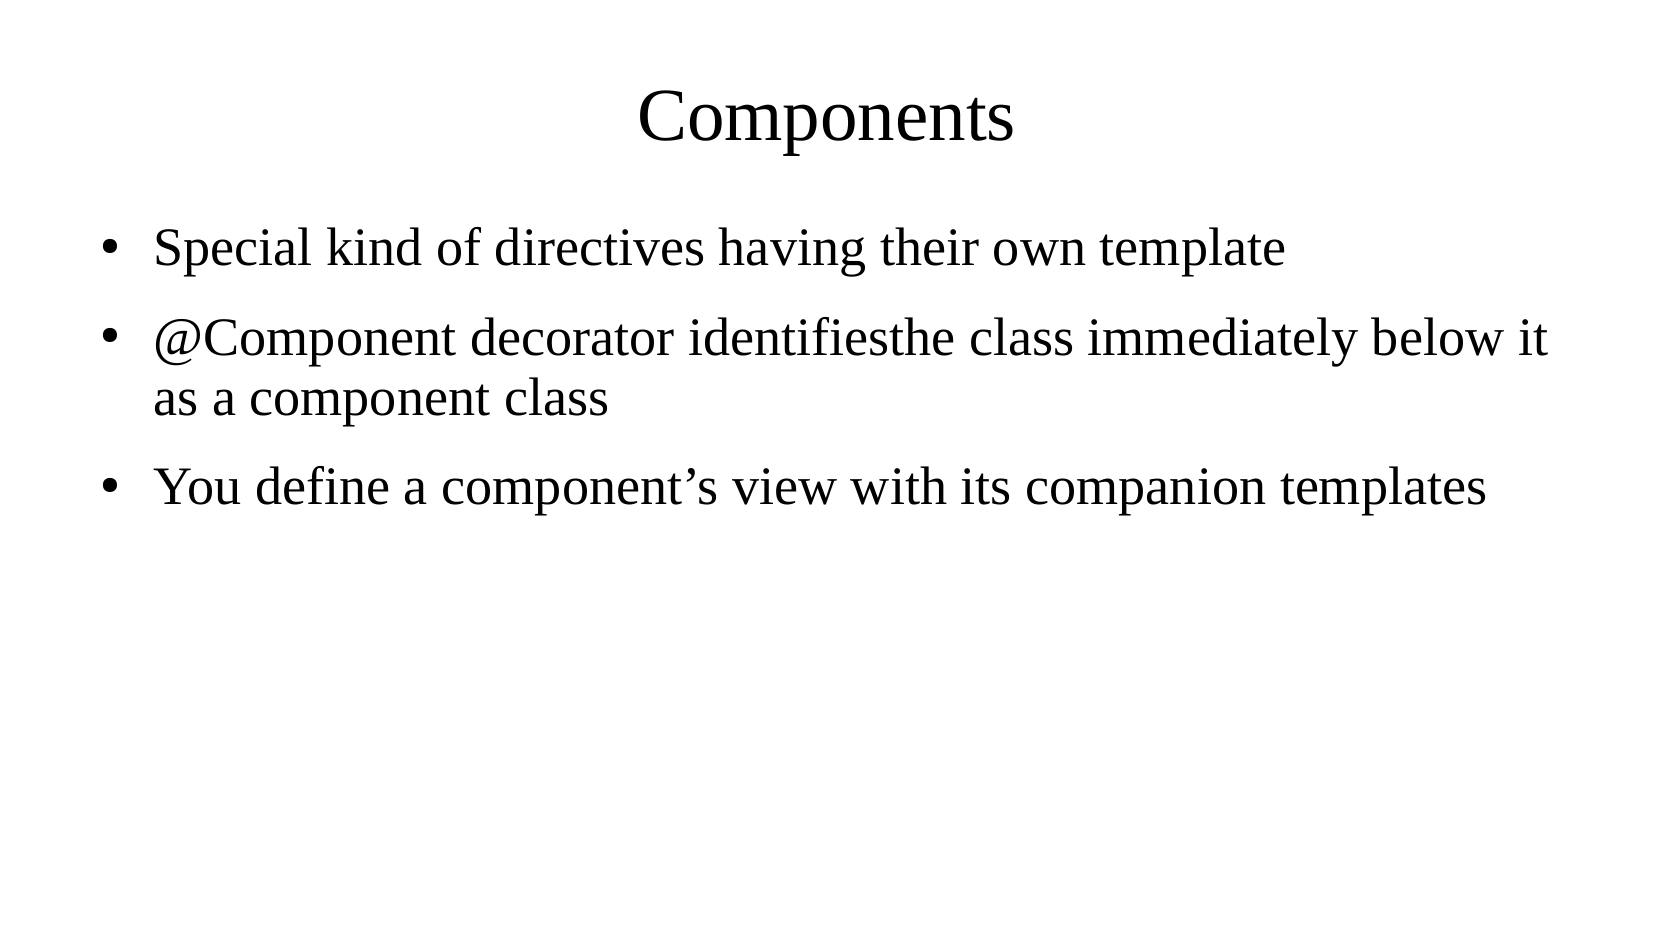

# Components
Special kind of directives having their own template
@Component decorator identifiesthe class immediately below it as a component class
You define a component’s view with its companion templates